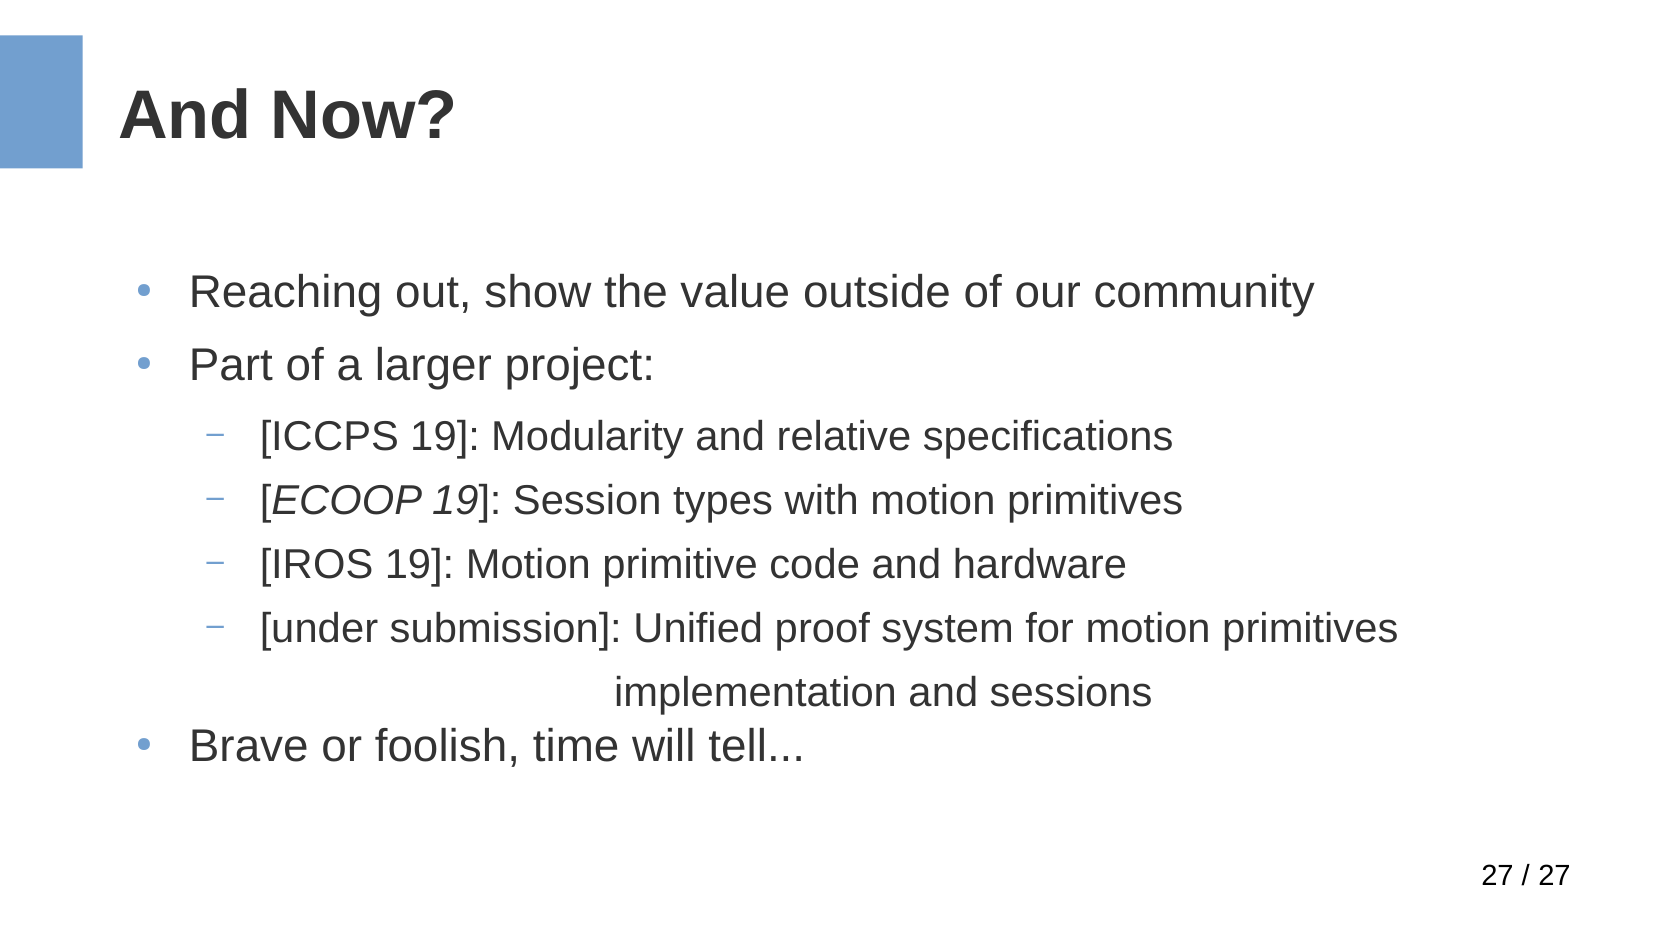

# And Now?
Reaching out, show the value outside of our community
Part of a larger project:
[ICCPS 19]: Modularity and relative specifications
[ECOOP 19]: Session types with motion primitives
[IROS 19]: Motion primitive code and hardware
[under submission]: Unified proof system for motion primitives
implementation and sessions
Brave or foolish, time will tell...
27